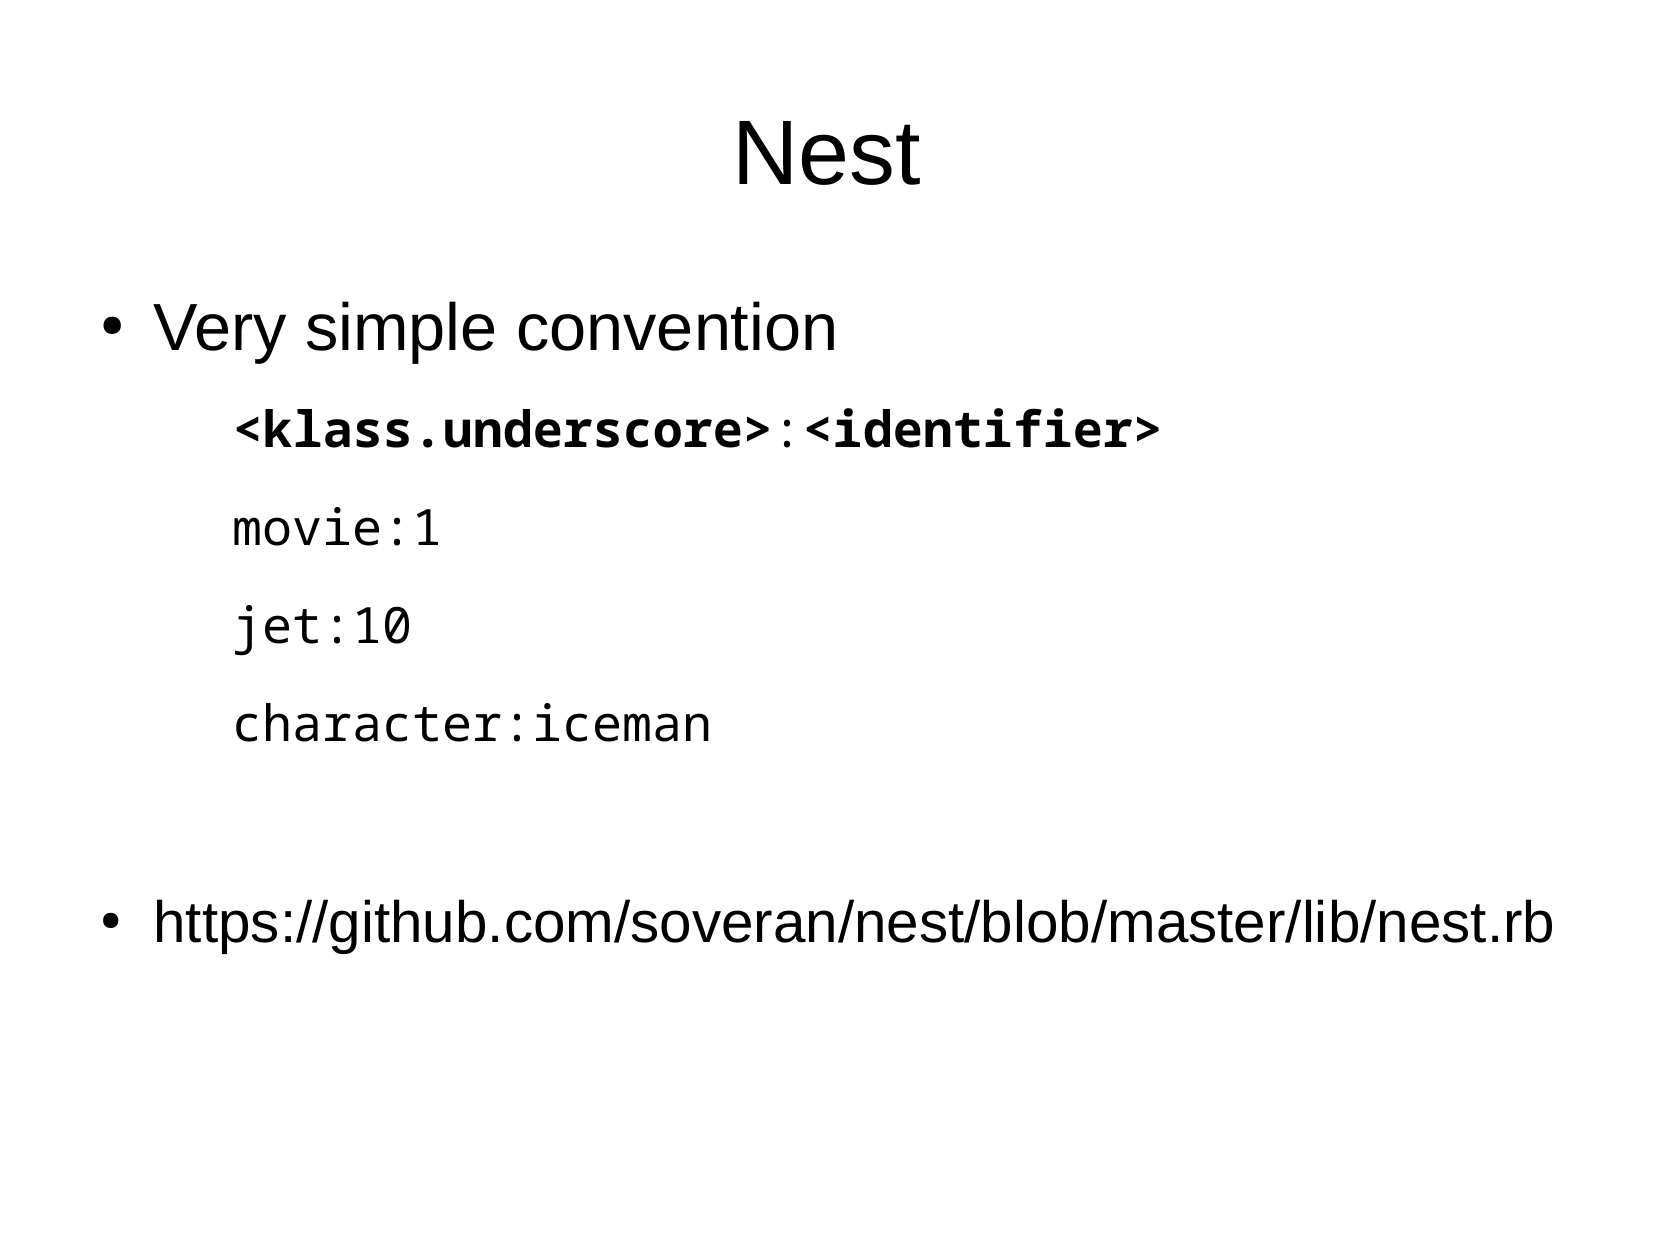

# Nest
Very simple convention
 		<klass.underscore>:<identifier>
 		movie:1
 		jet:10
 		character:iceman
https://github.com/soveran/nest/blob/master/lib/nest.rb